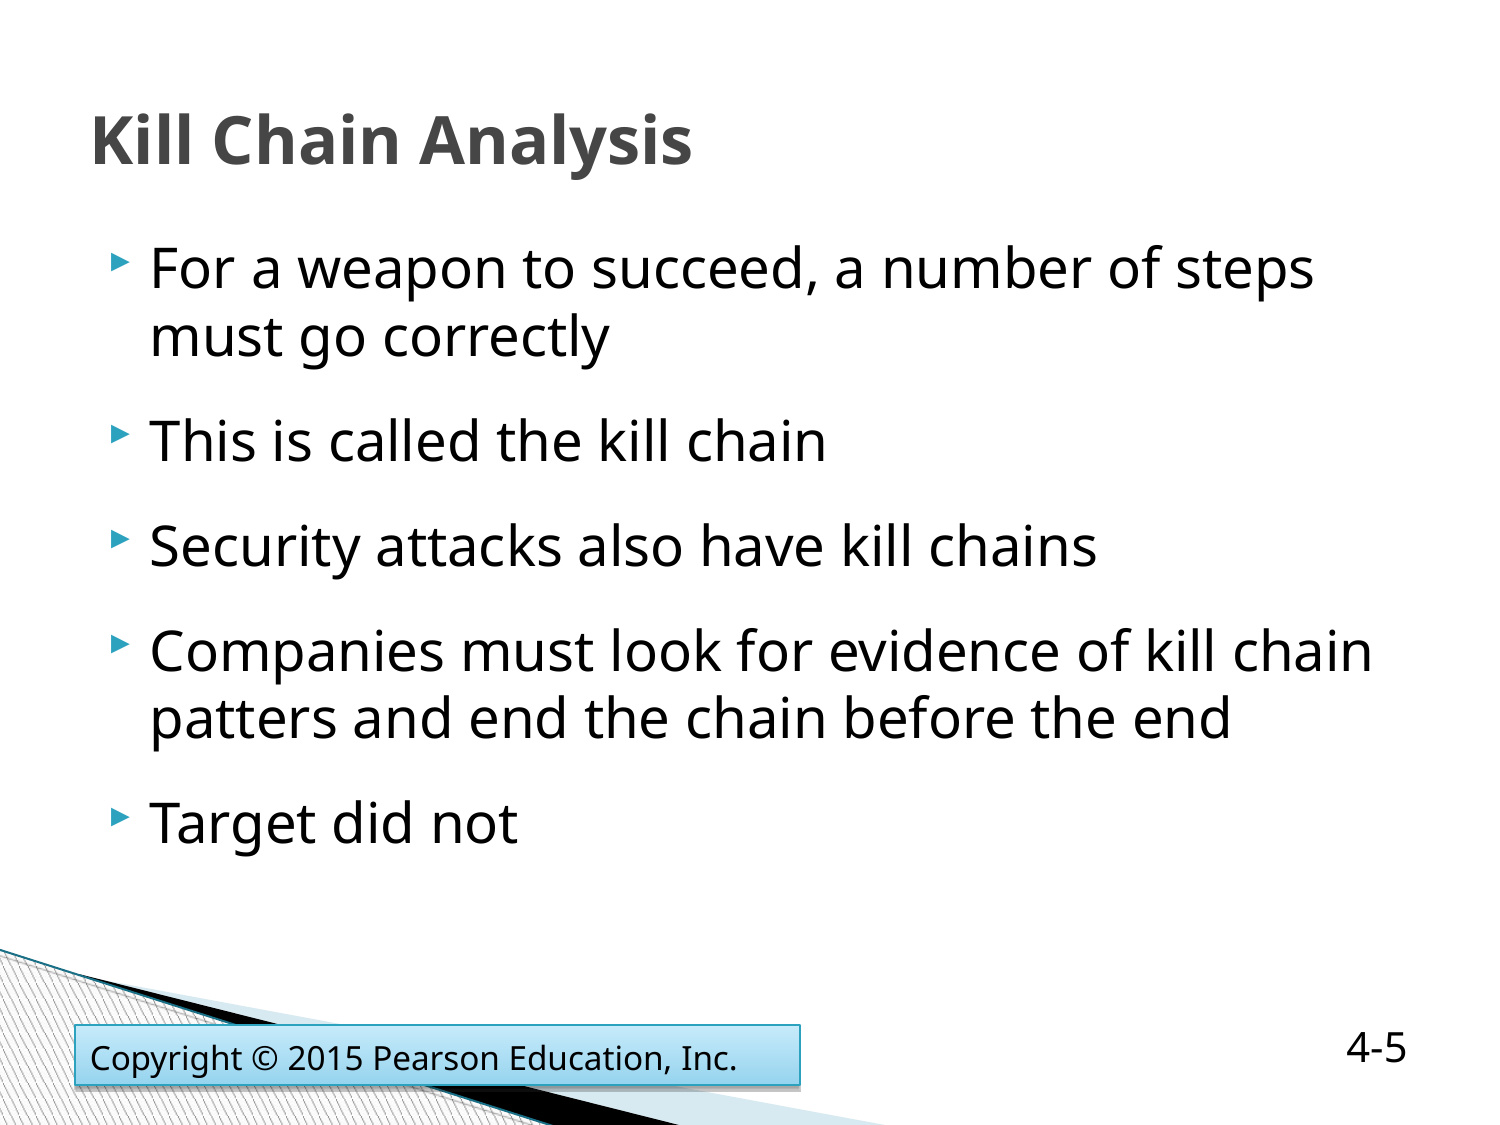

Kill Chain Analysis
# For a weapon to succeed, a number of steps must go correctly
This is called the kill chain
Security attacks also have kill chains
Companies must look for evidence of kill chain patters and end the chain before the end
Target did not
Copyright © 2015 Pearson Education, Inc.